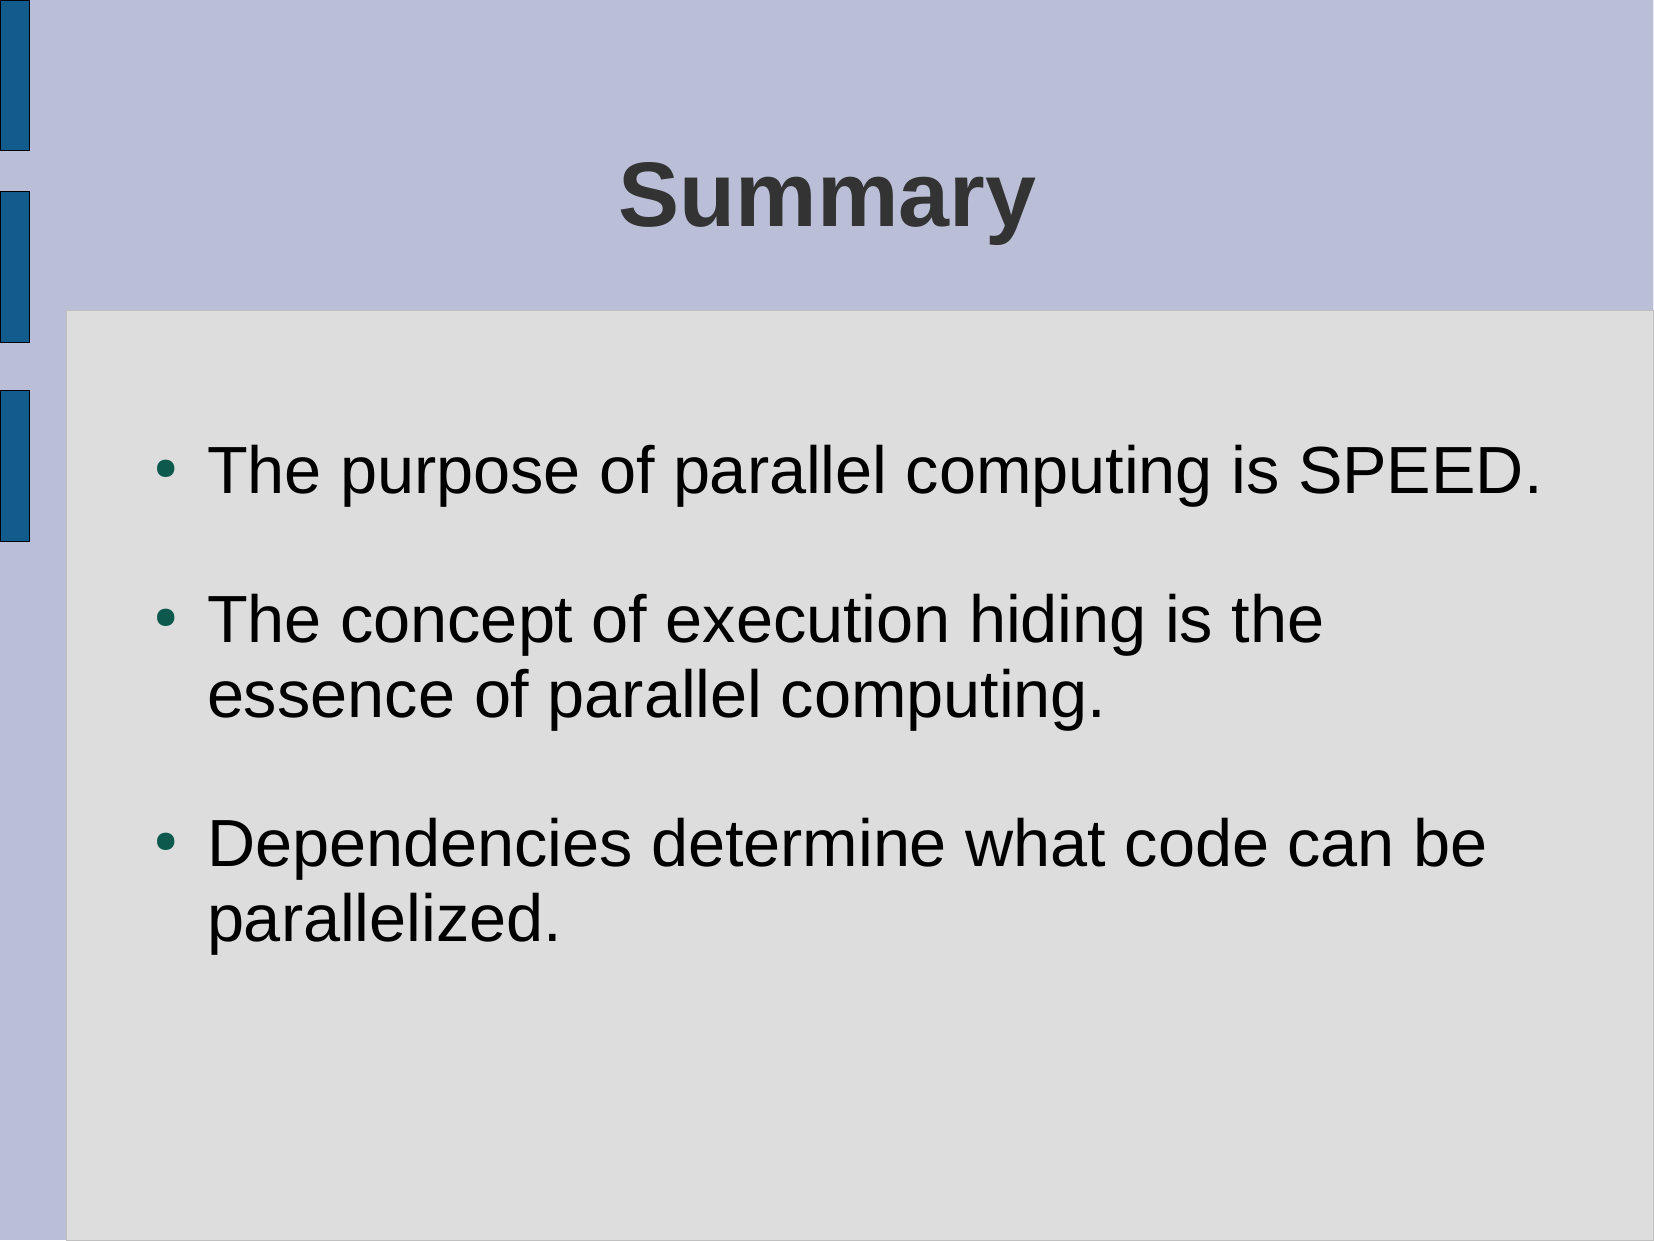

# Summary
The purpose of parallel computing is SPEED.
The concept of execution hiding is the essence of parallel computing.
Dependencies determine what code can be parallelized.